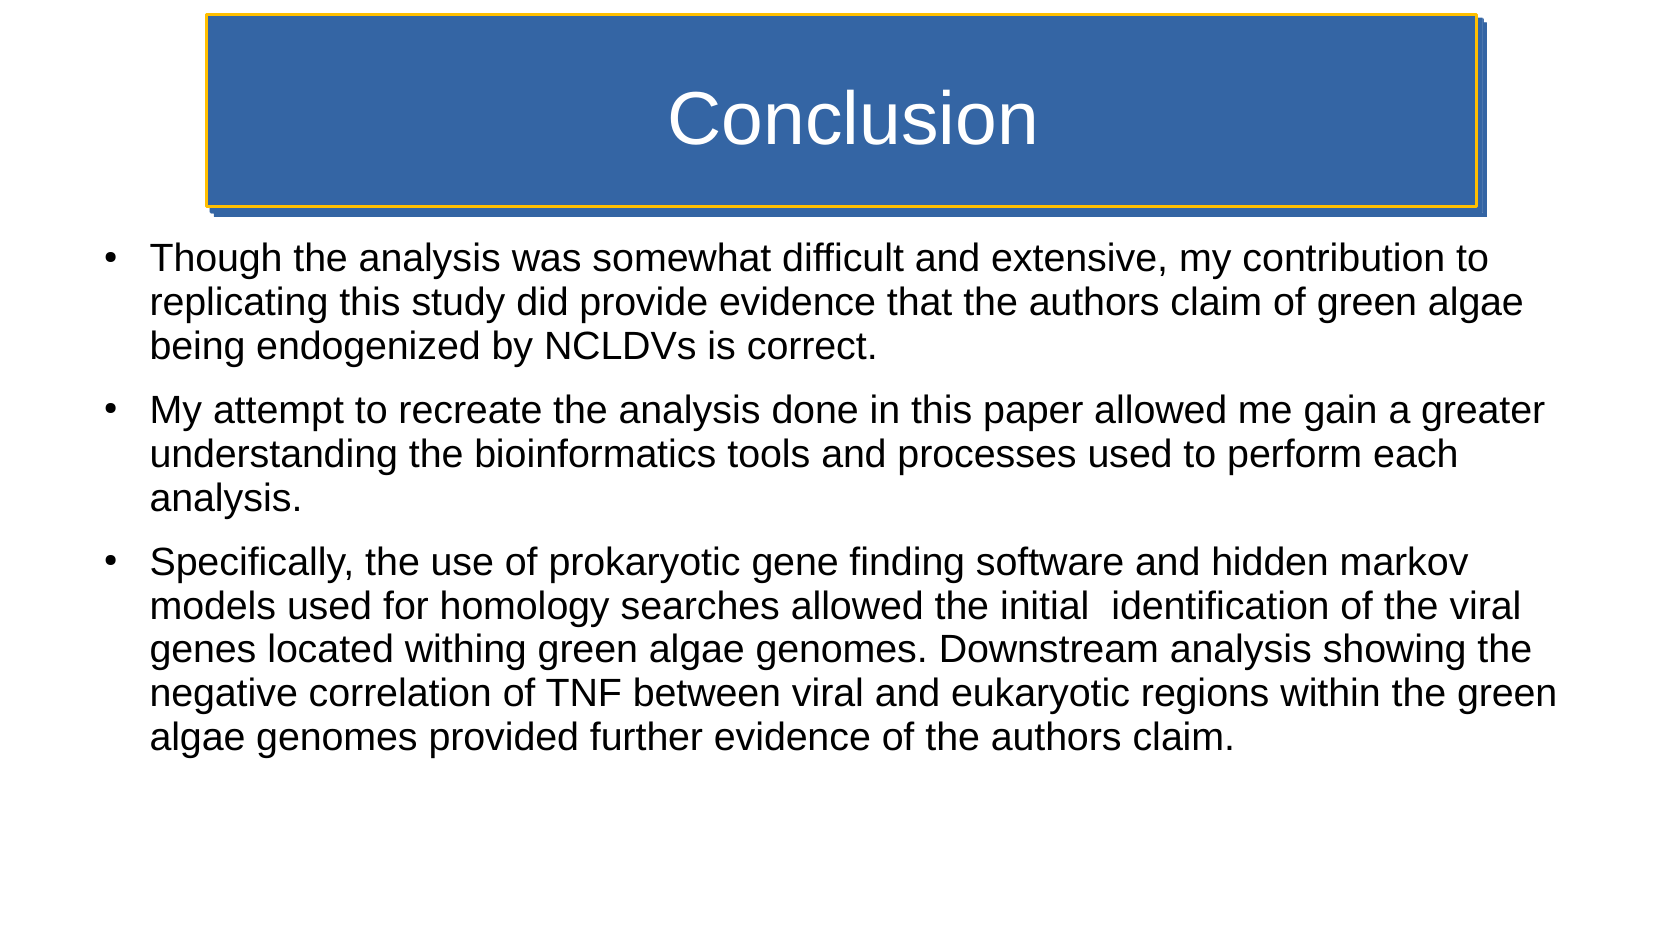

# Conclusion
Though the analysis was somewhat difficult and extensive, my contribution to replicating this study did provide evidence that the authors claim of green algae being endogenized by NCLDVs is correct.
My attempt to recreate the analysis done in this paper allowed me gain a greater understanding the bioinformatics tools and processes used to perform each analysis.
Specifically, the use of prokaryotic gene finding software and hidden markov models used for homology searches allowed the initial identification of the viral genes located withing green algae genomes. Downstream analysis showing the negative correlation of TNF between viral and eukaryotic regions within the green algae genomes provided further evidence of the authors claim.